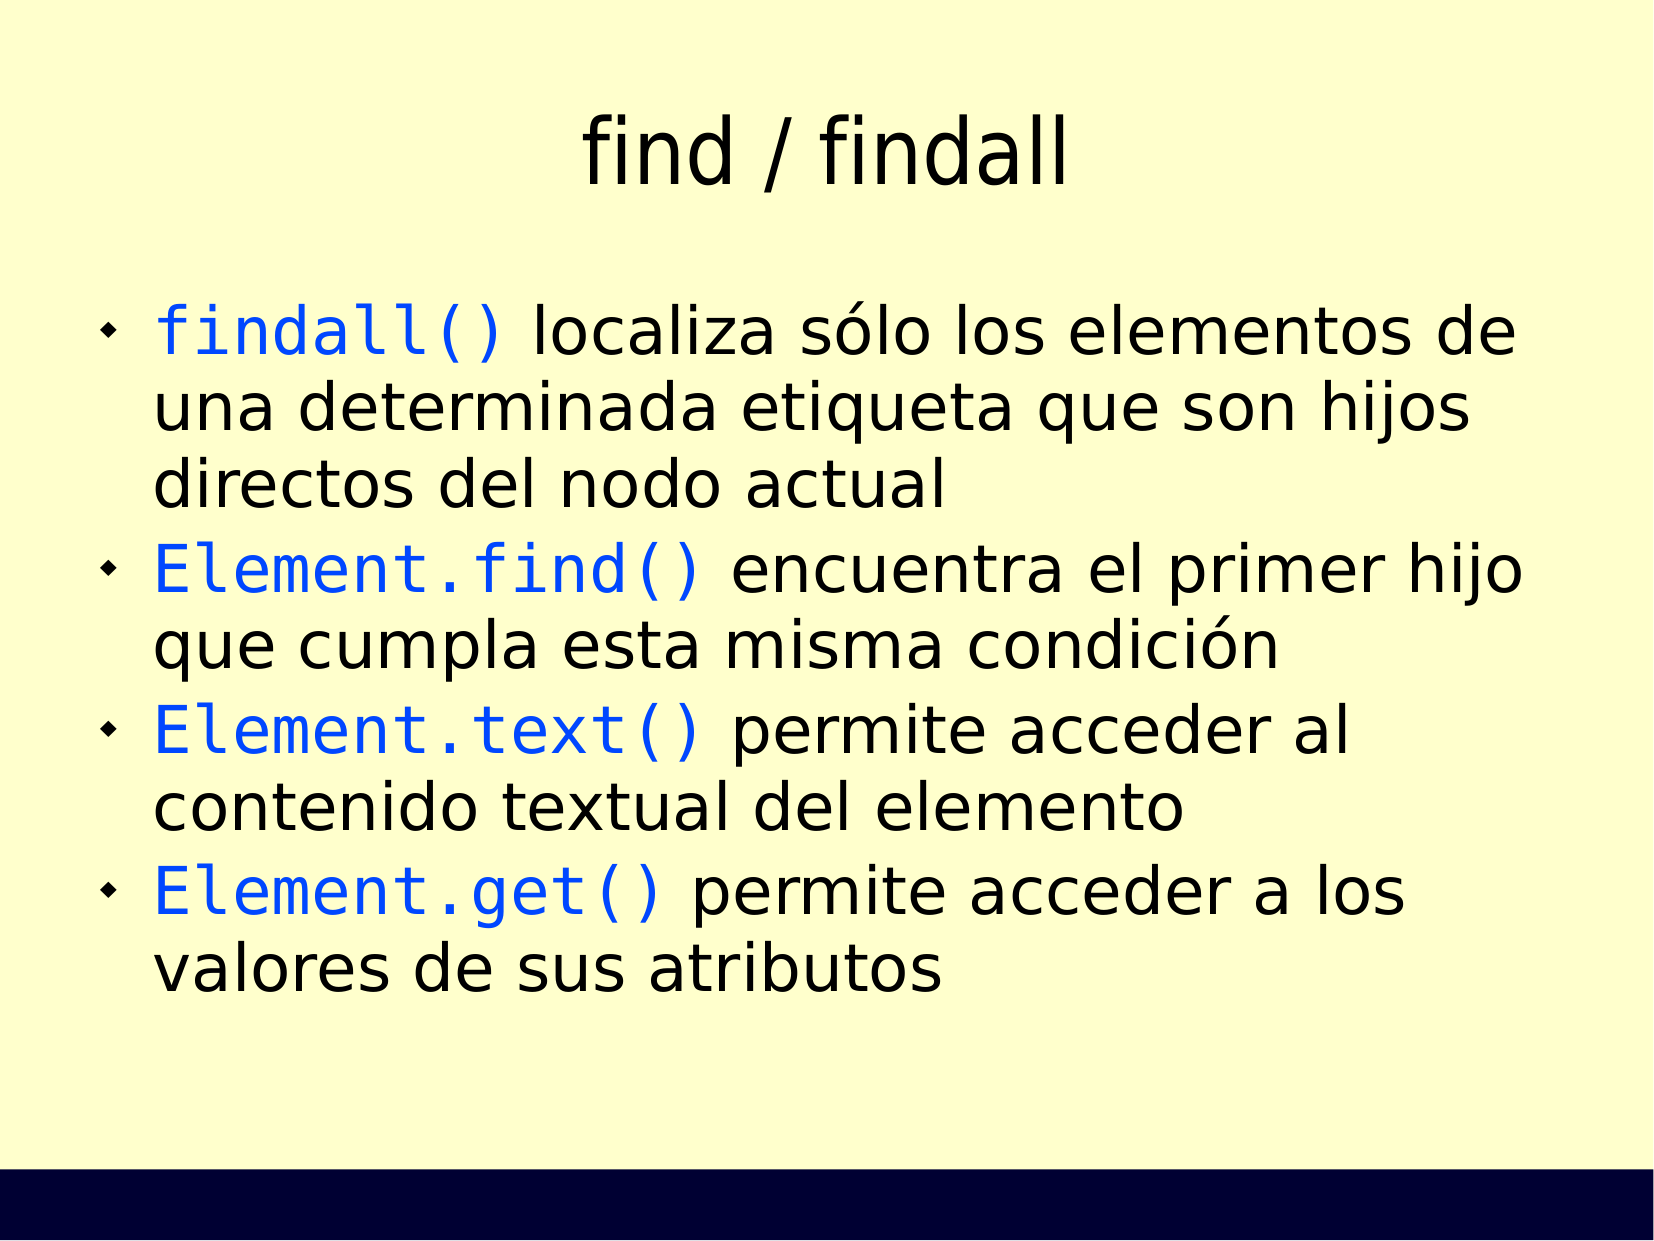

# find / findall
findall() localiza sólo los elementos de una determinada etiqueta que son hijos directos del nodo actual
Element.find() encuentra el primer hijo que cumpla esta misma condición
Element.text() permite acceder al contenido textual del elemento
Element.get() permite acceder a los valores de sus atributos